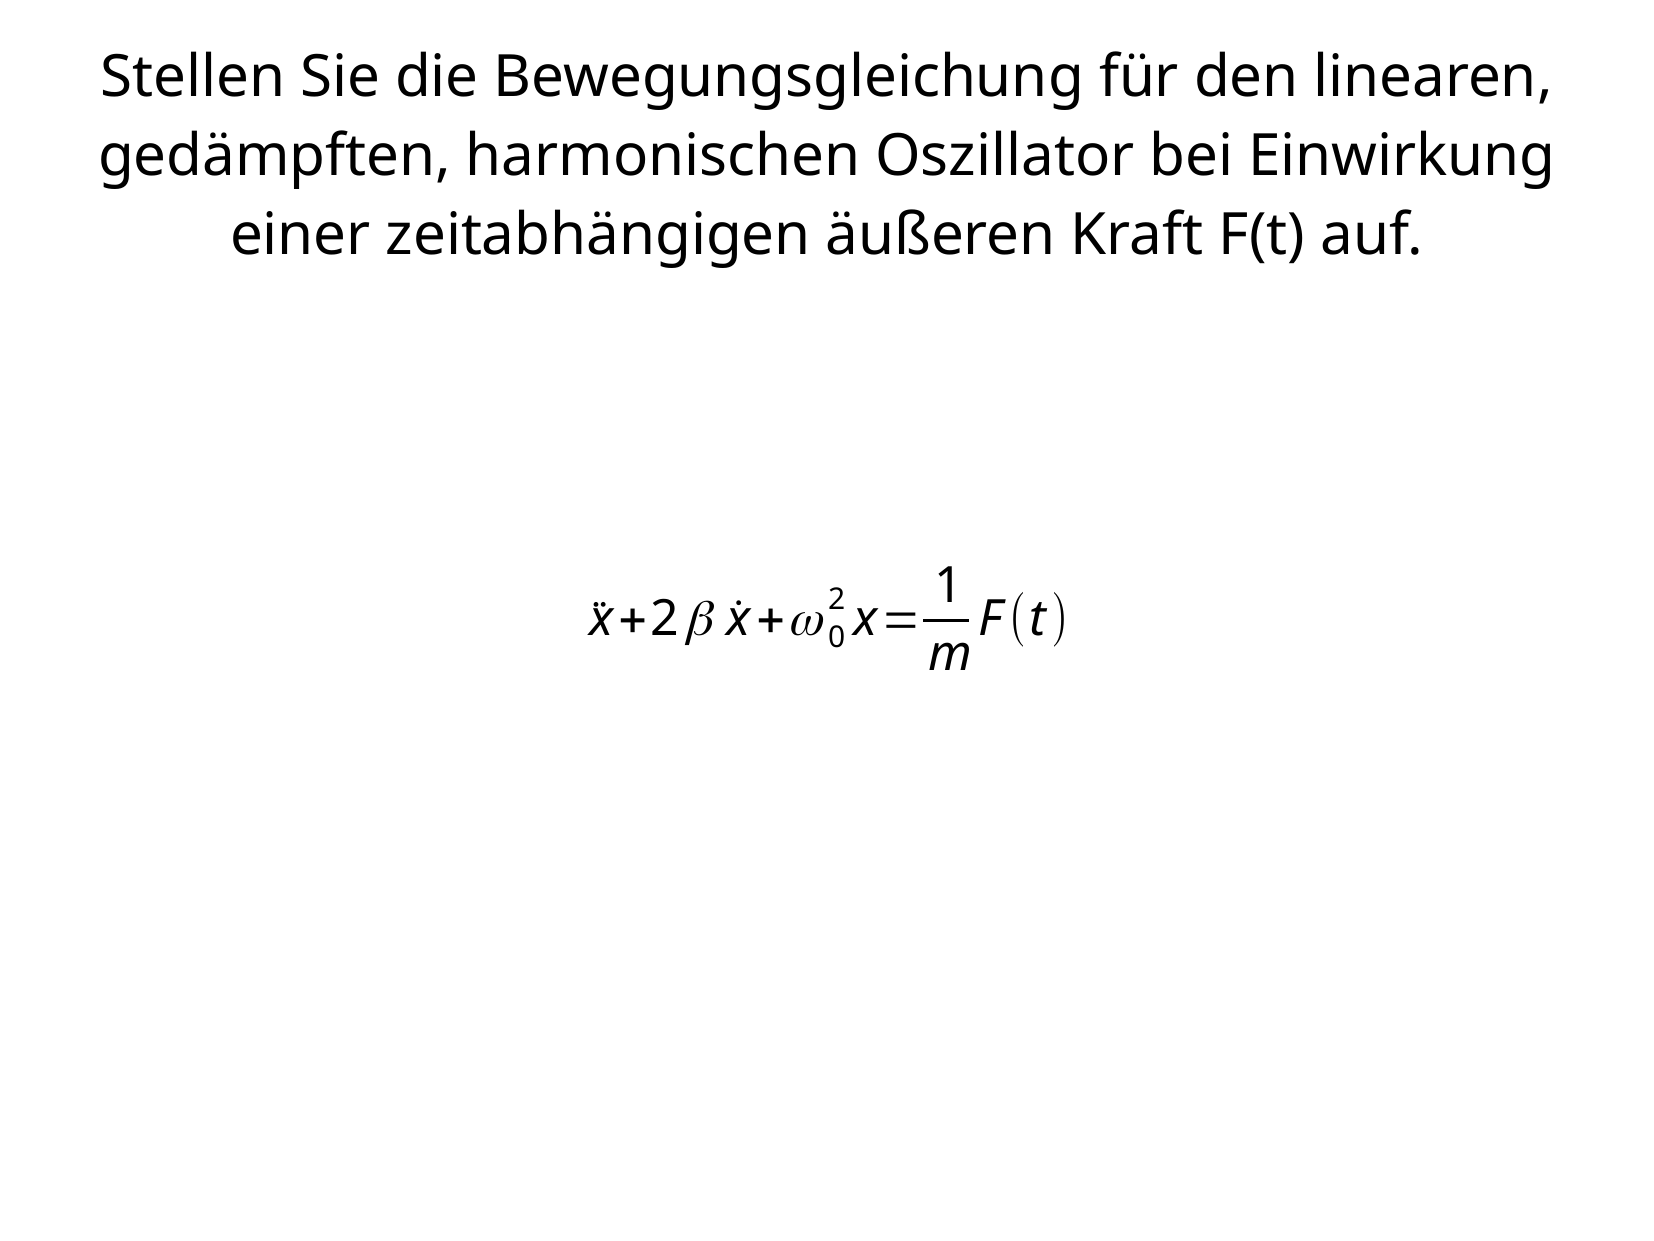

# Stellen Sie die Bewegungsgleichung für den linearen, gedämpften, harmonischen Oszillator bei Einwirkung einer zeitabhängigen äußeren Kraft F(t) auf.